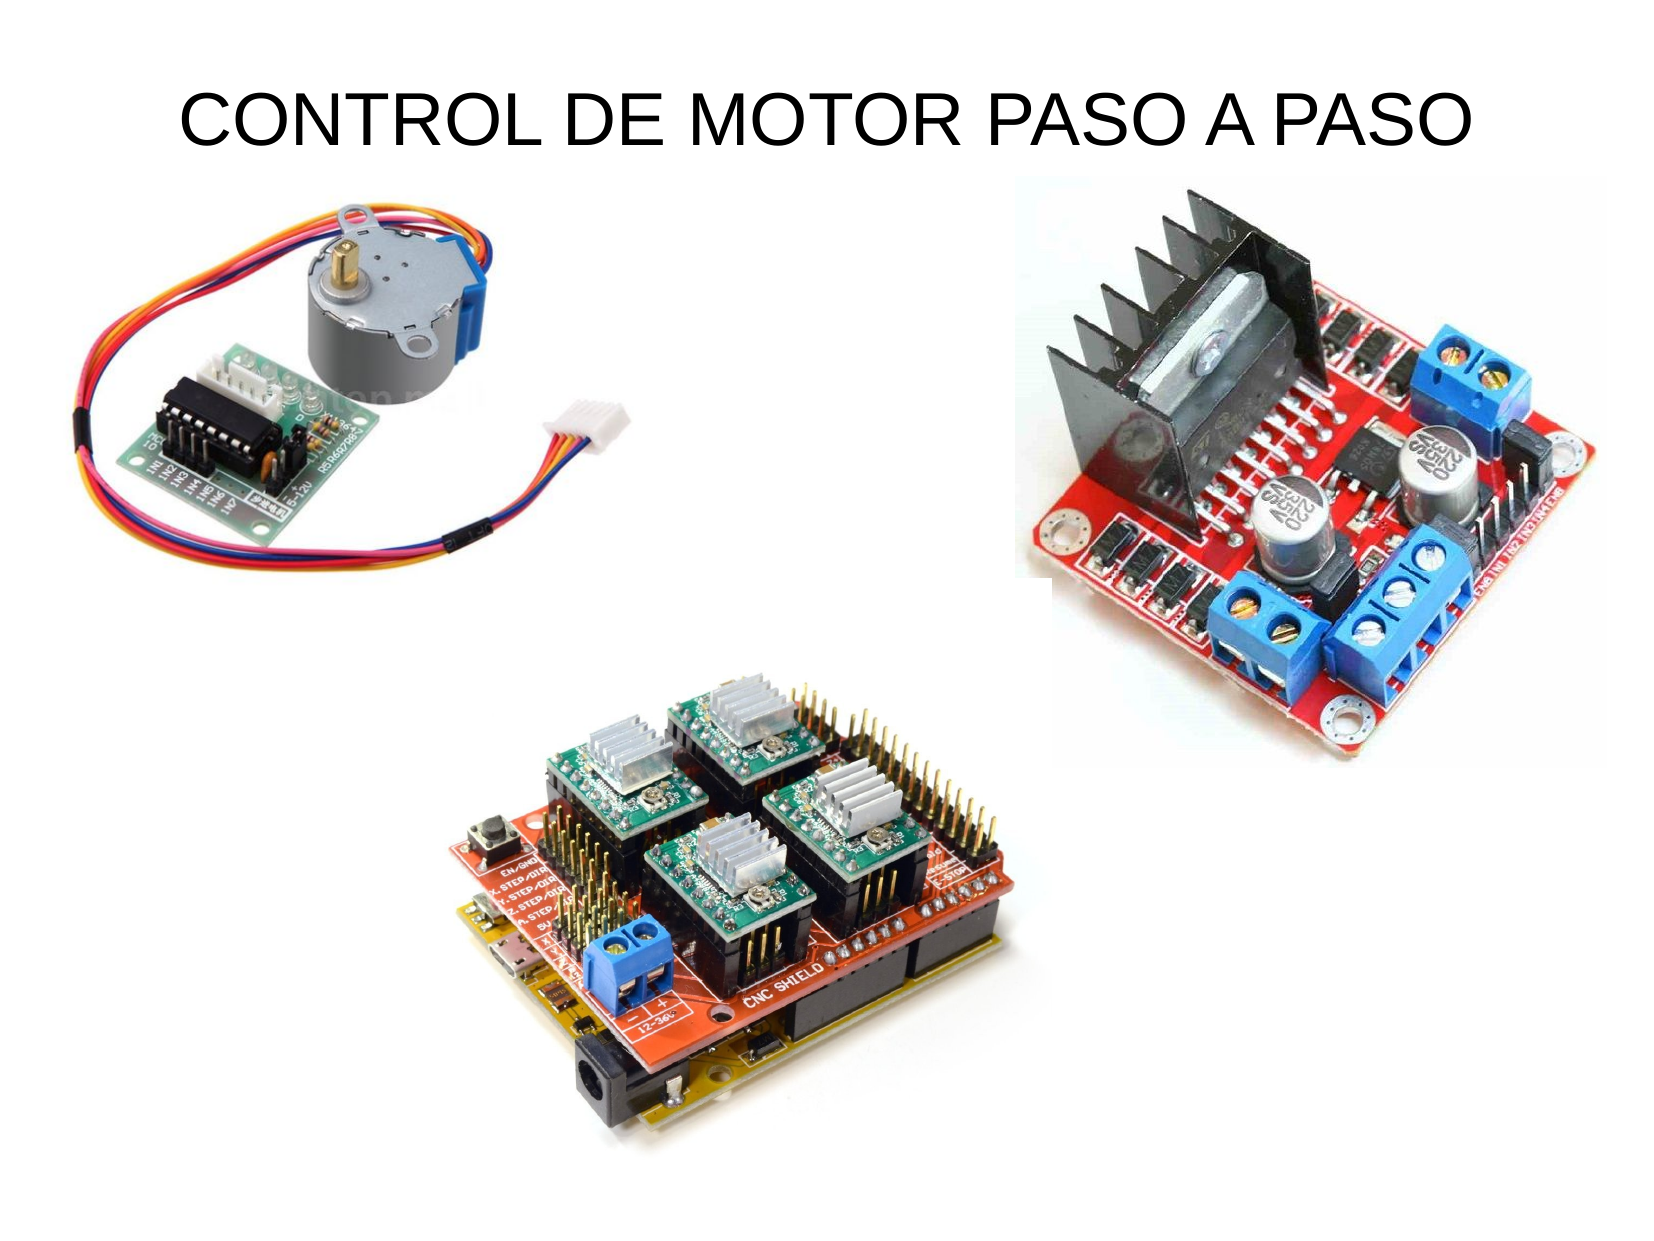

# CONTROL DE MOTOR PASO A PASO